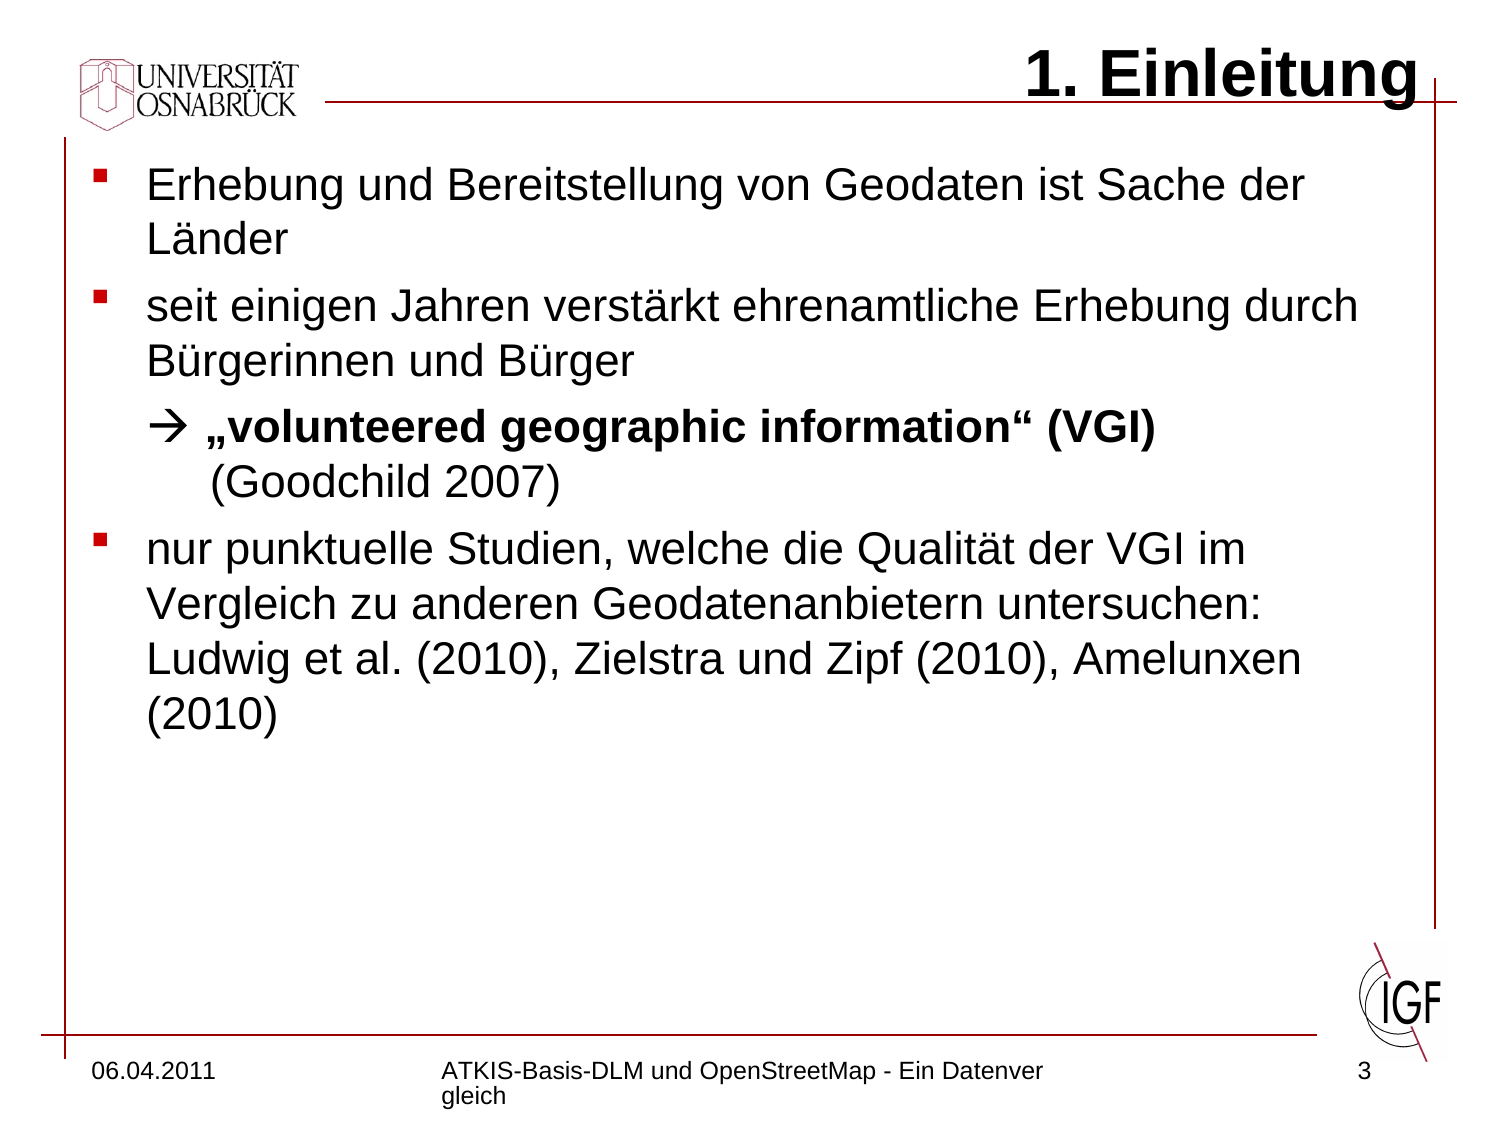

# 1. Einleitung
Erhebung und Bereitstellung von Geodaten ist Sache der Länder
seit einigen Jahren verstärkt ehrenamtliche Erhebung durch Bürgerinnen und Bürger
	 „volunteered geographic information“ (VGI)
 (Goodchild 2007)
nur punktuelle Studien, welche die Qualität der VGI im Vergleich zu anderen Geodatenanbietern untersuchen: Ludwig et al. (2010), Zielstra und Zipf (2010), Amelunxen (2010)
06.04.2011
ATKIS-Basis-DLM und OpenStreetMap - Ein Datenvergleich
3